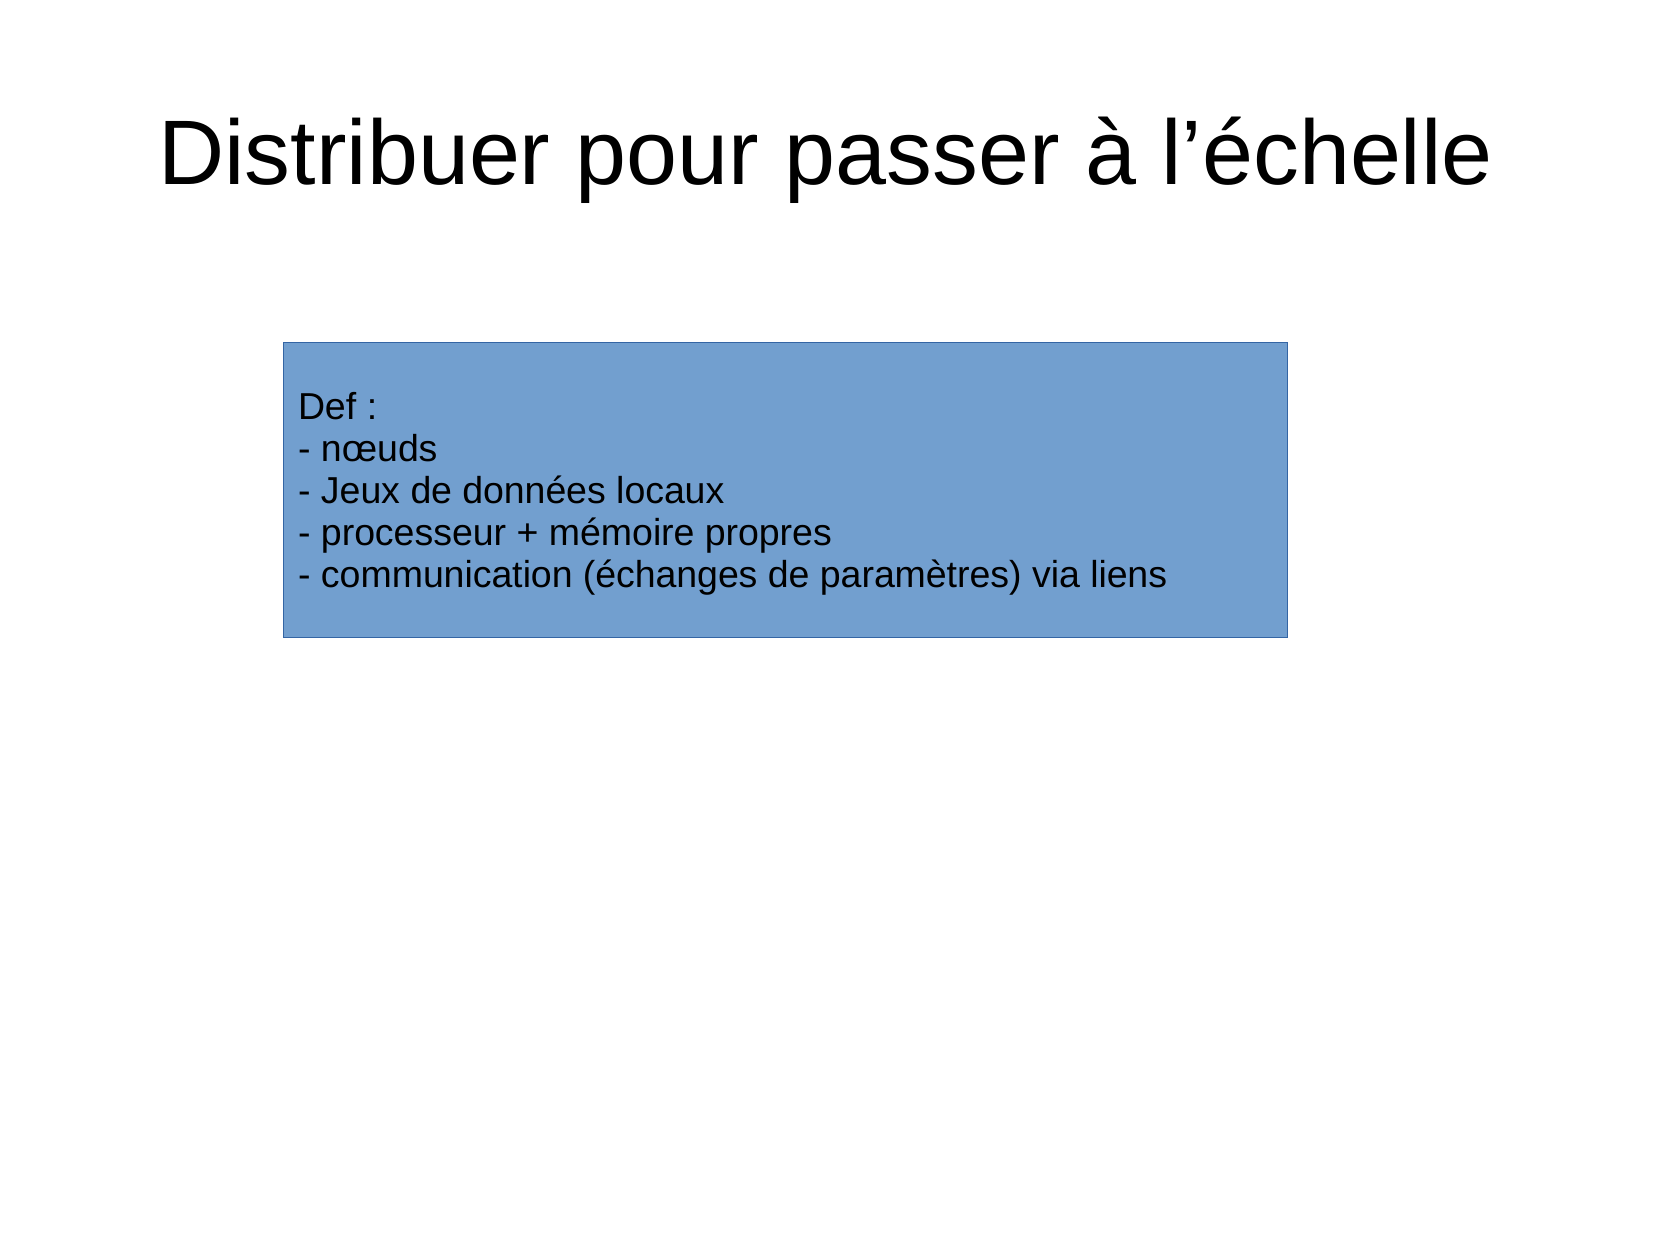

# Distribuer pour passer à l’échelle
Def :
- nœuds
- Jeux de données locaux
- processeur + mémoire propres
- communication (échanges de paramètres) via liens